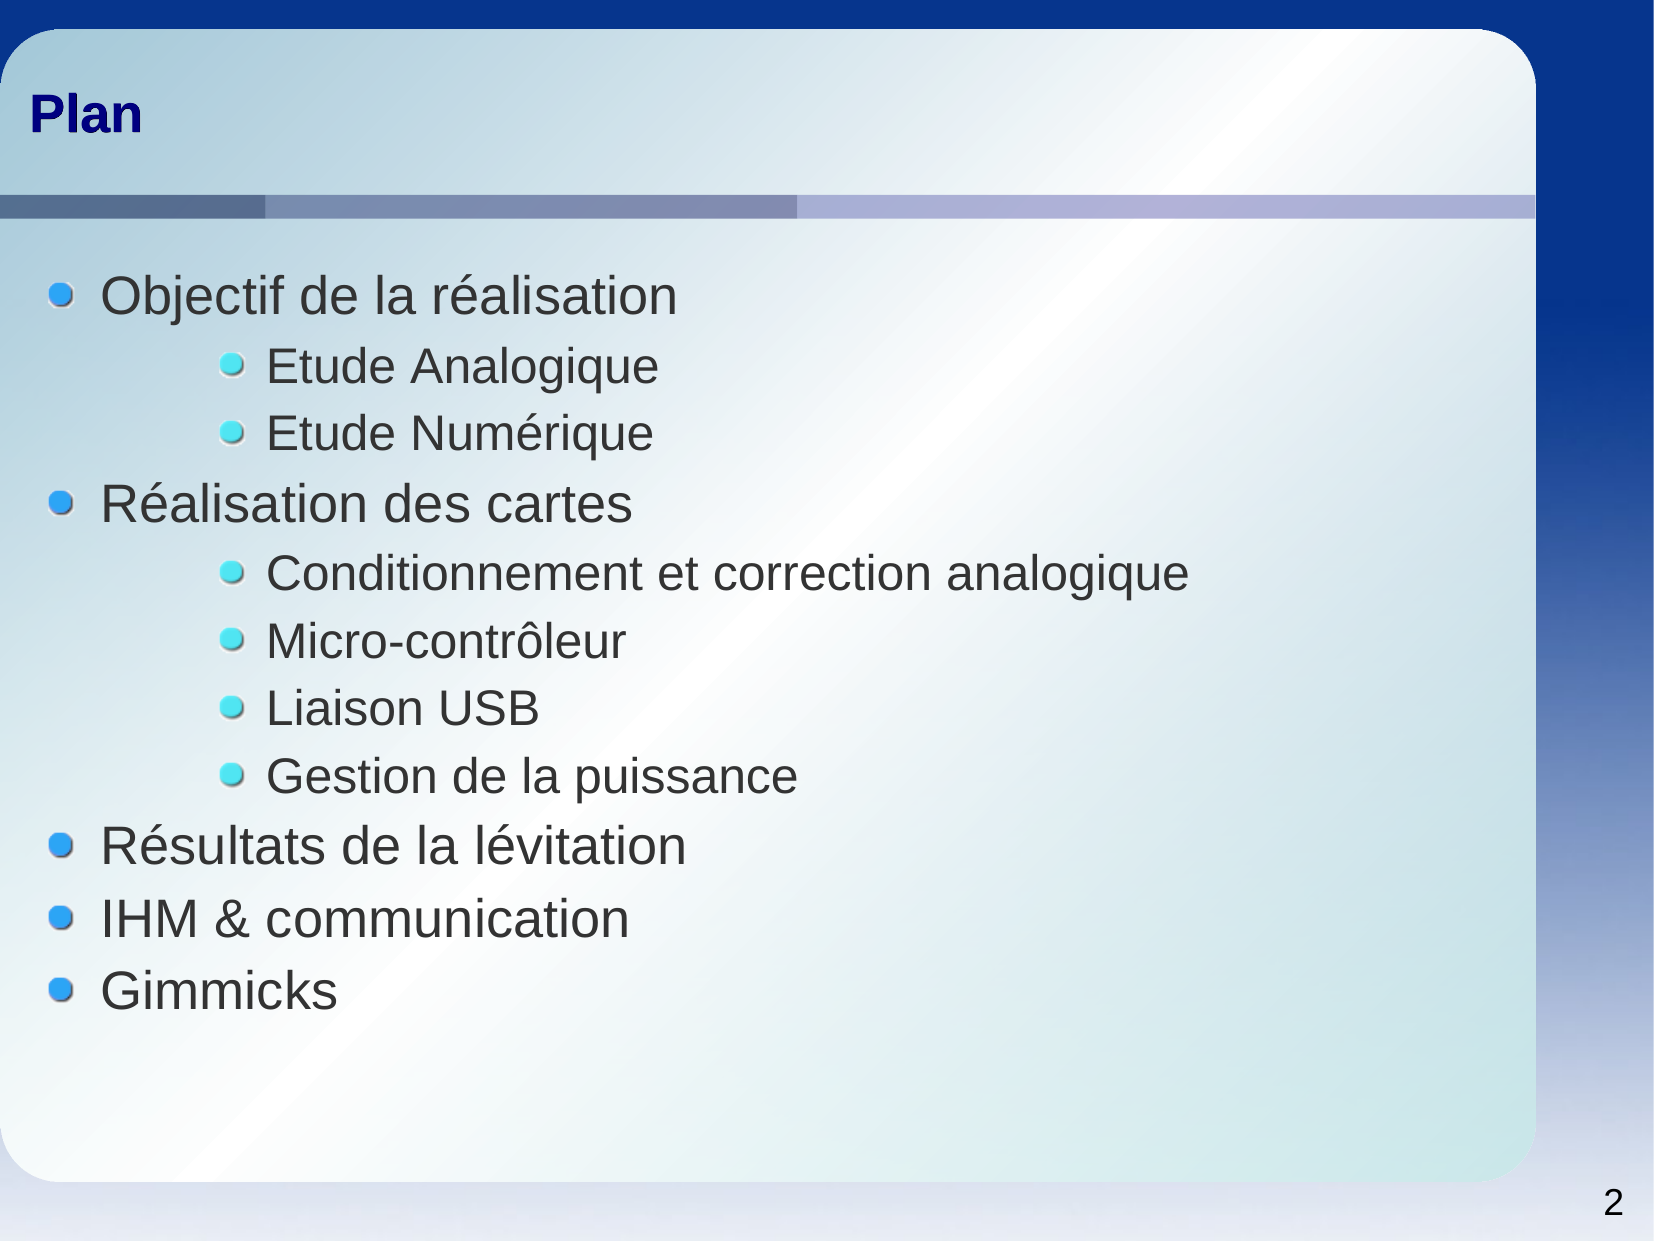

# Plan
Objectif de la réalisation
Etude Analogique
Etude Numérique
Réalisation des cartes
Conditionnement et correction analogique
Micro-contrôleur
Liaison USB
Gestion de la puissance
Résultats de la lévitation
IHM & communication
Gimmicks
2